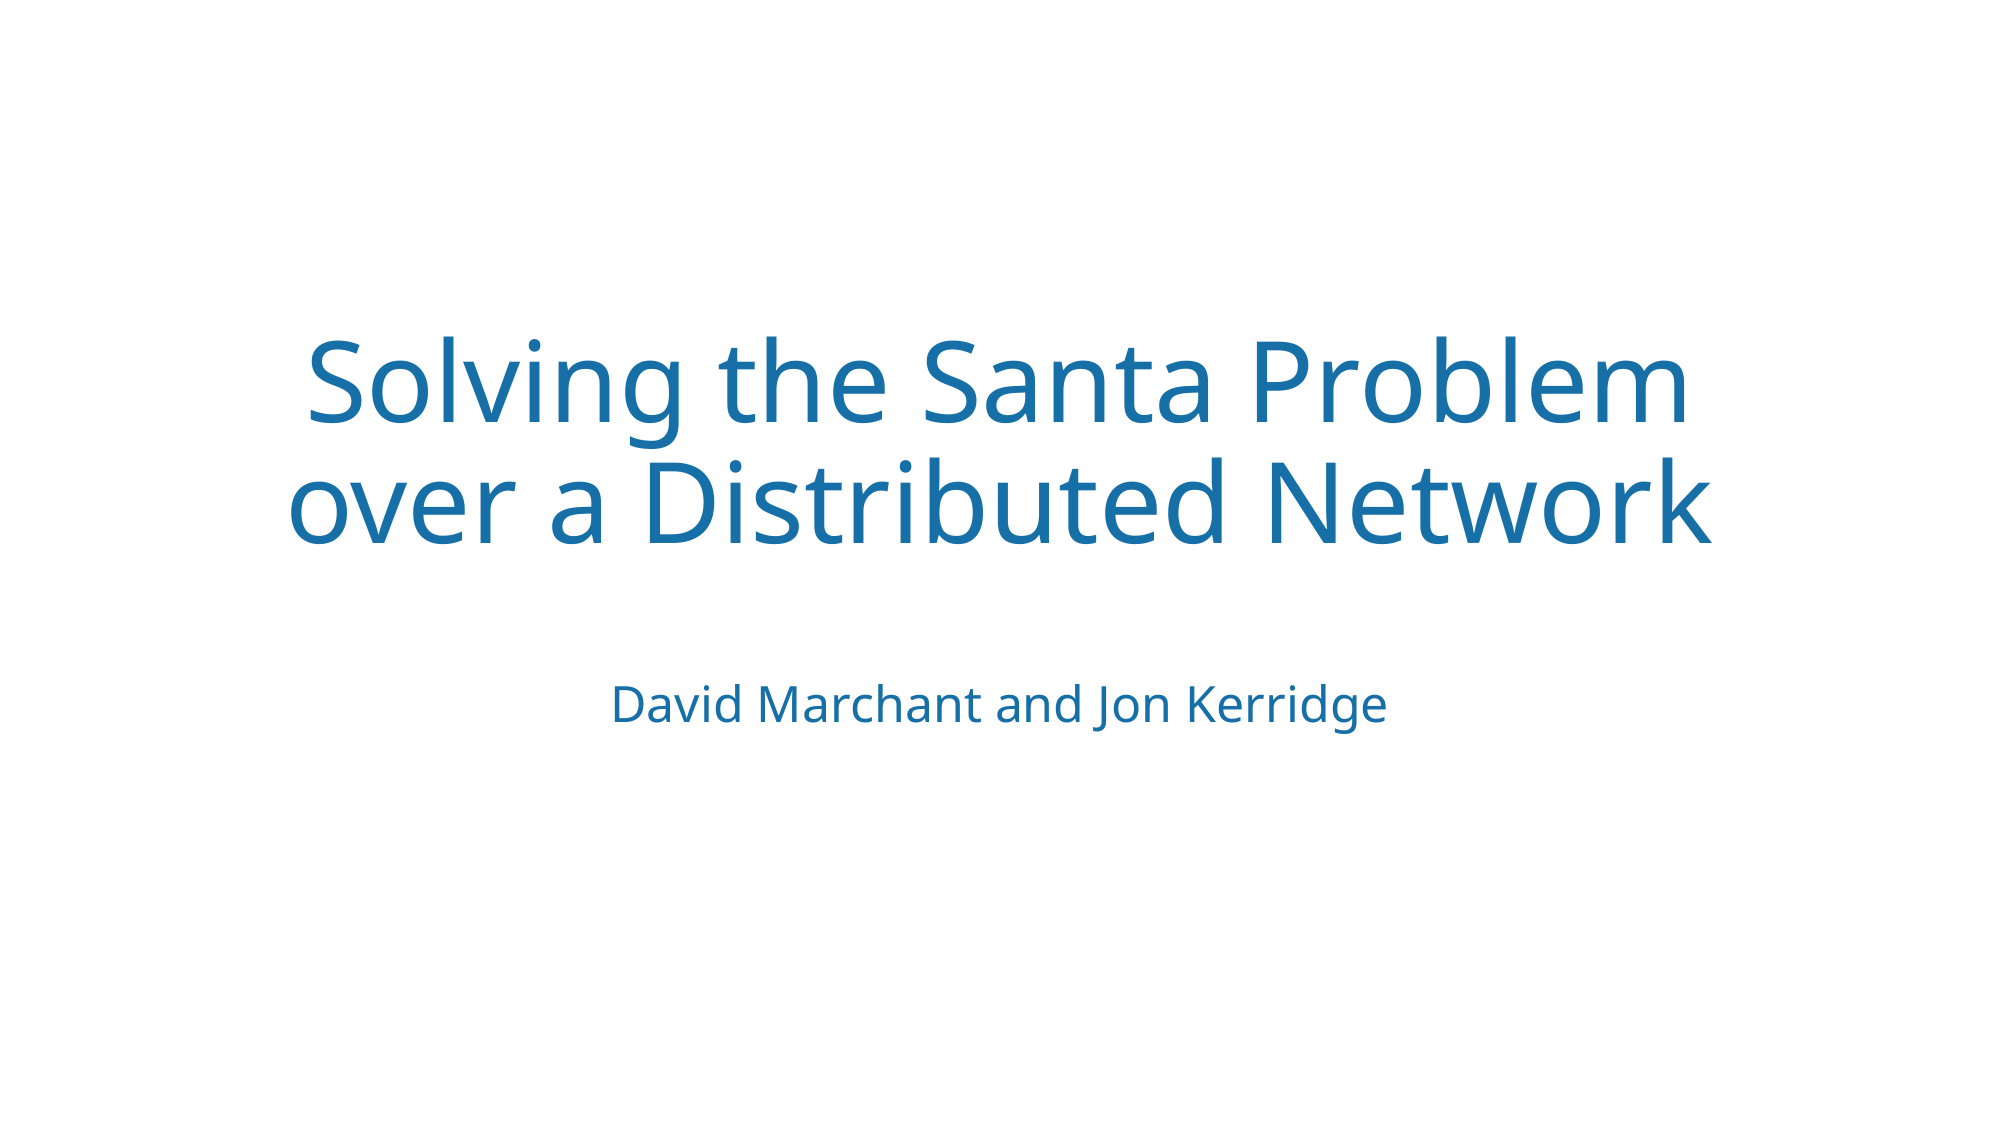

# Solving the Santa Problem over a Distributed Network
David Marchant and Jon Kerridge